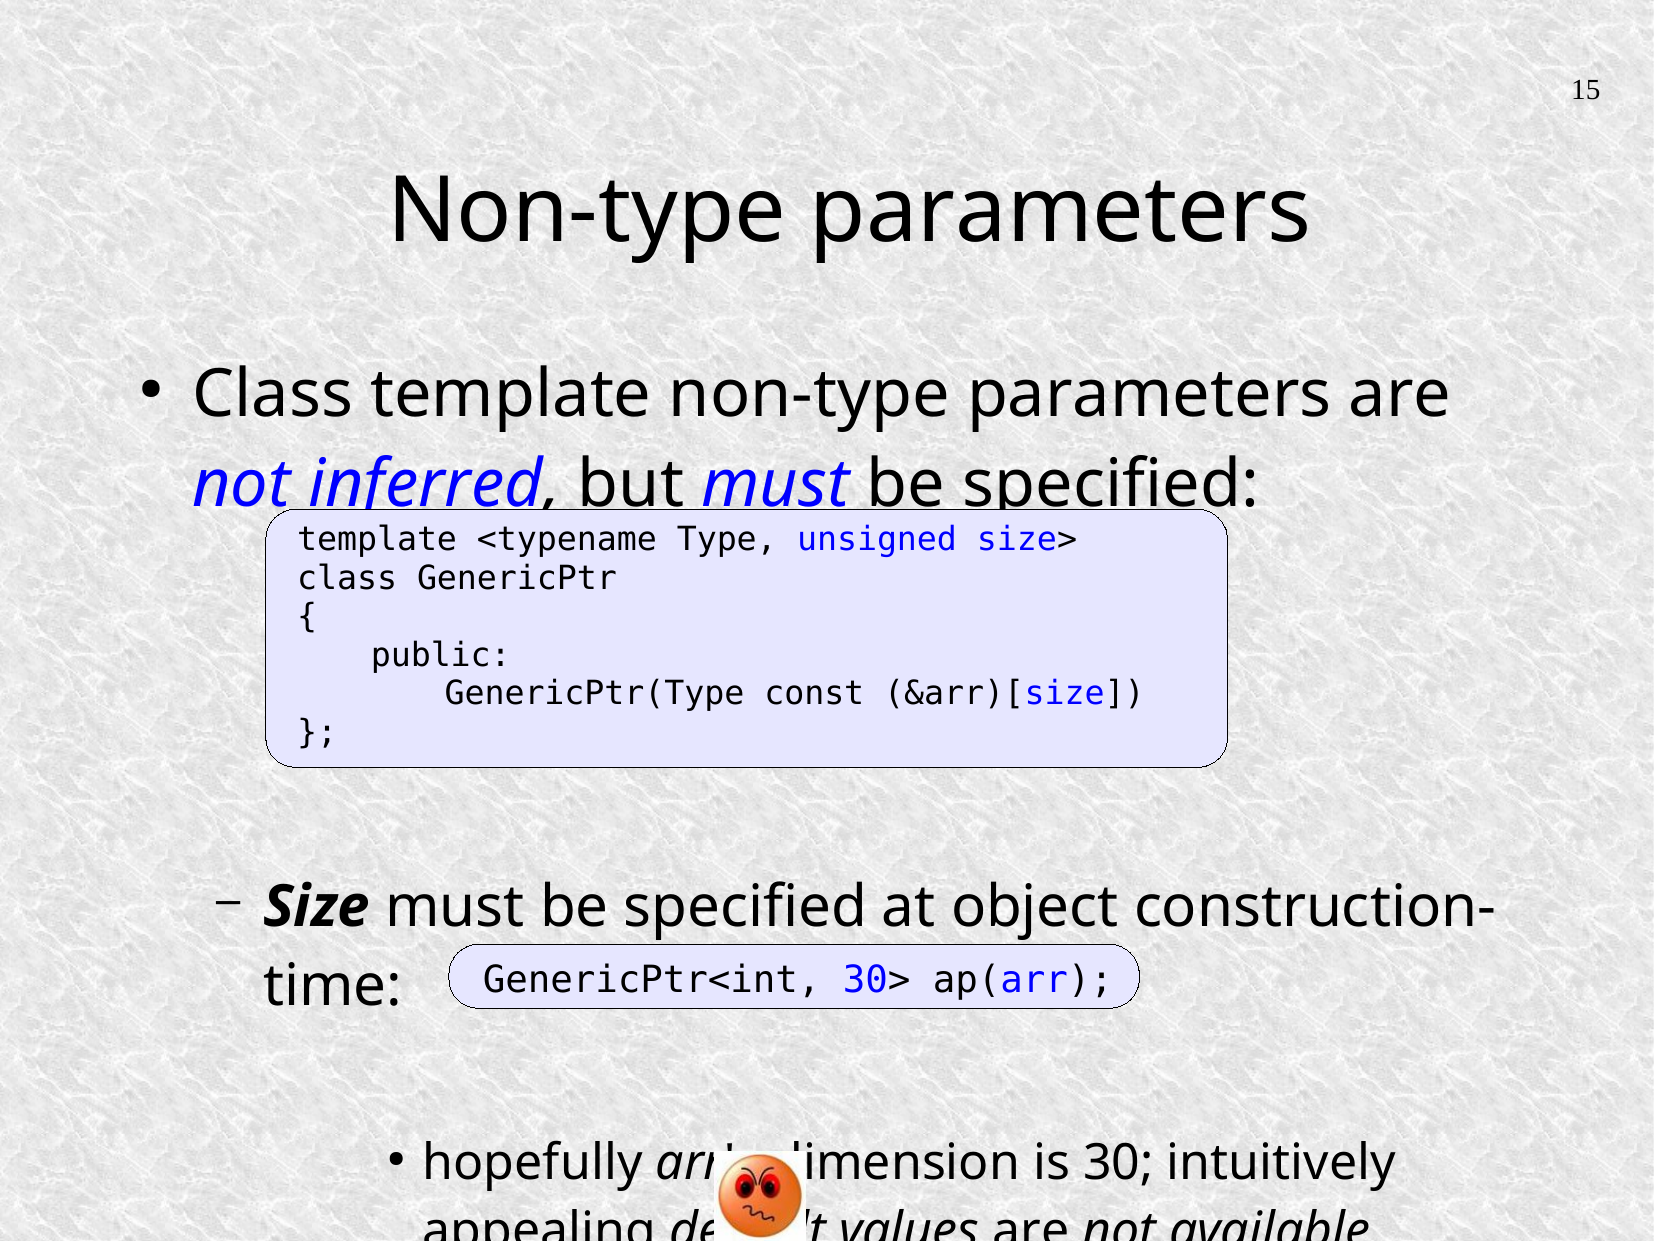

15
# Non-type parameters
Class template non-type parameters are not inferred, but must be specified:
Size must be specified at object construction-time:
hopefully arr's dimension is 30; intuitively appealing default values are not available.
template <typename Type, unsigned size>
class GenericPtr
{
	public:
		GenericPtr(Type const (&arr)[size])
};
GenericPtr<int, 30> ap(arr);